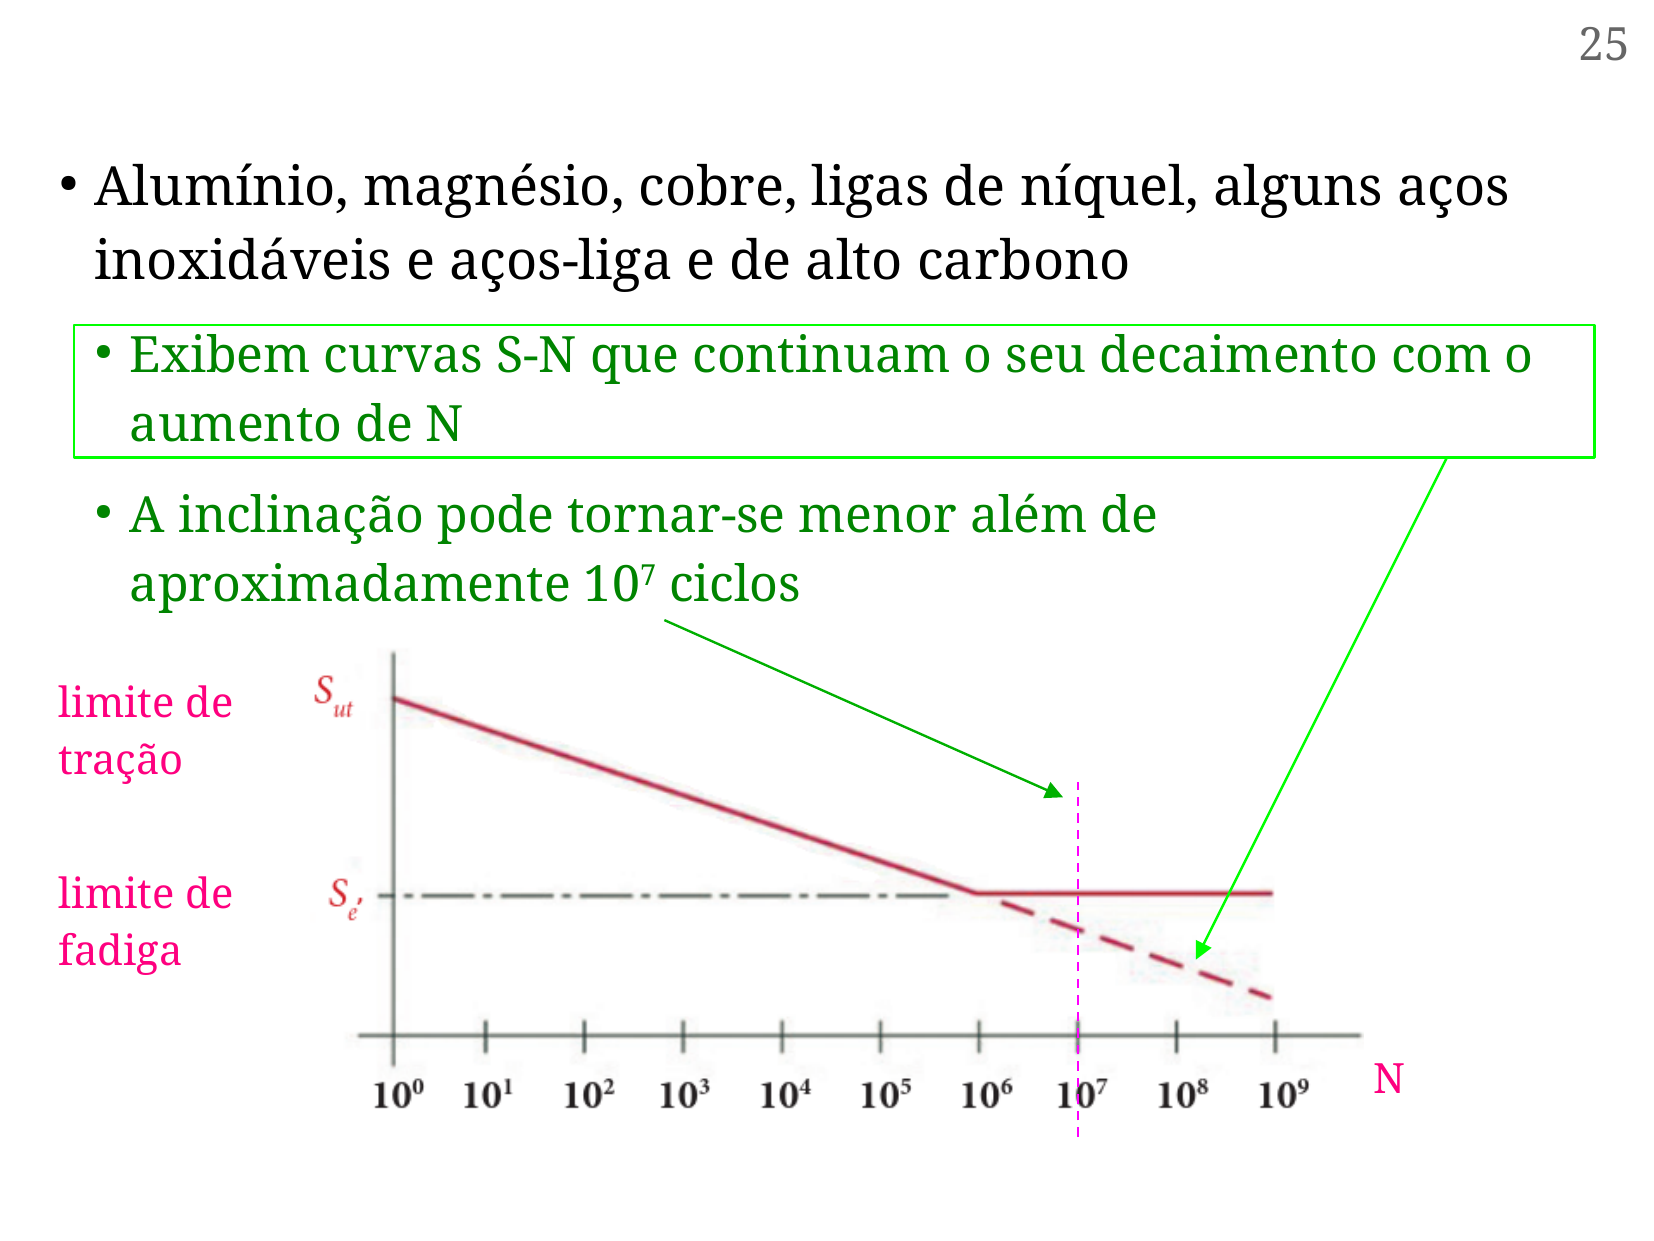

25
#
Alumínio, magnésio, cobre, ligas de níquel, alguns aços inoxidáveis e aços-liga e de alto carbono
Exibem curvas S-N que continuam o seu decaimento com o aumento de N
A inclinação pode tornar-se menor além de aproximadamente 107 ciclos
limite de tração
limite de fadiga
N